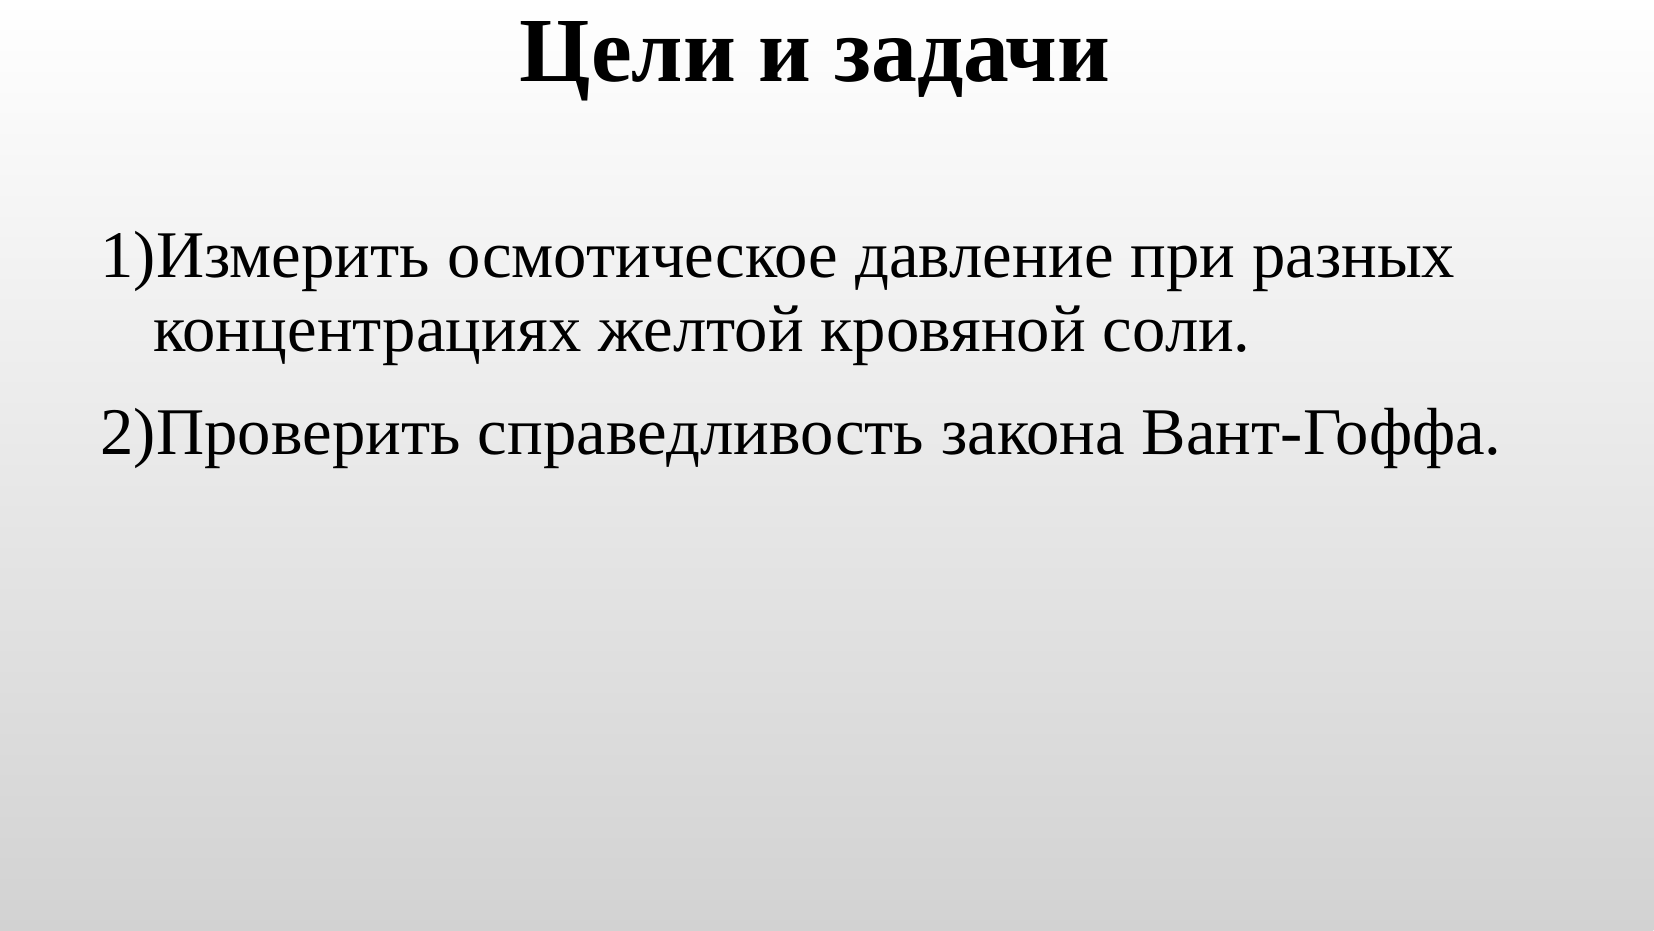

Цели и задачи
# Измерить осмотическое давление при разных концентрациях желтой кровяной соли.
Проверить справедливость закона Вант-Гоффа.